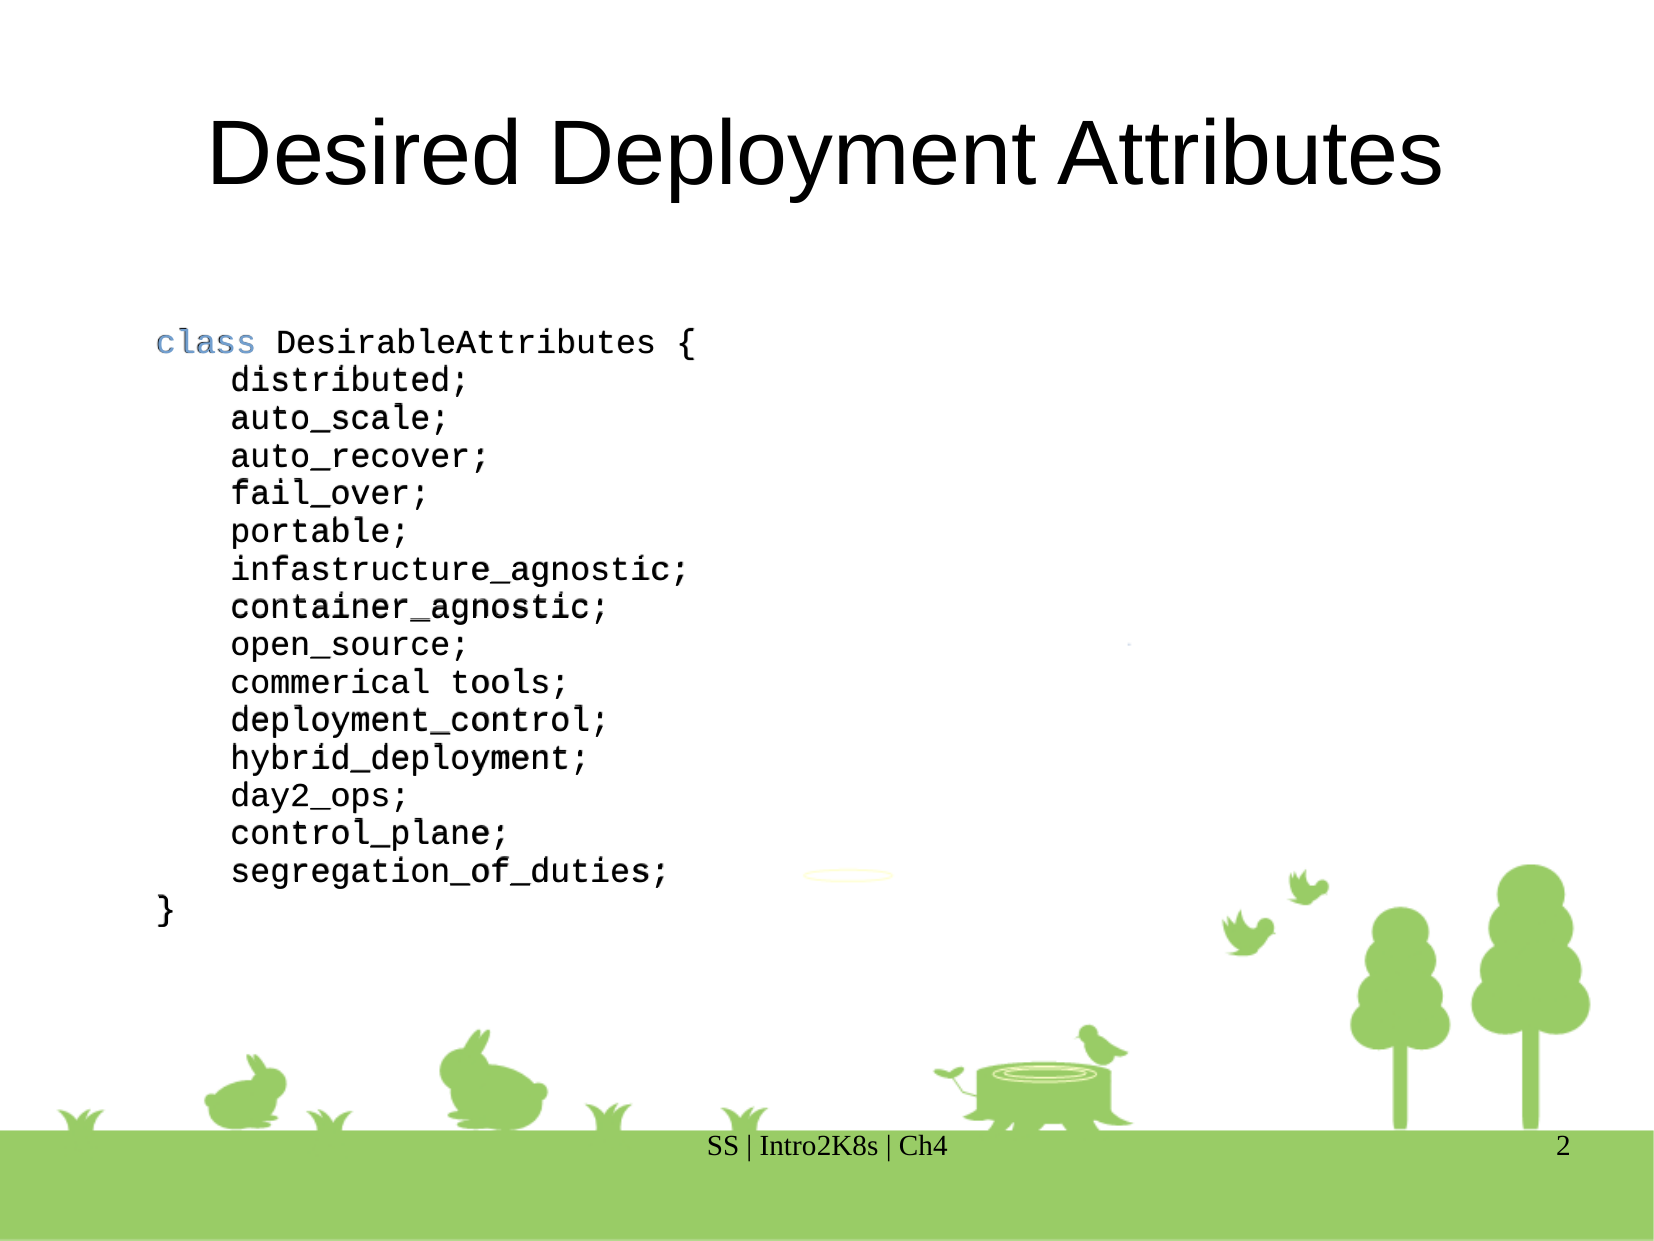

# Desired Deployment Attributes
class DesirableAttributes {
	distributed;
	auto_scale;
	auto_recover;
	fail_over;
	portable;
	infastructure_agnostic;
	container_agnostic;
	open_source;
	commerical tools;
	deployment_control;
	hybrid_deployment;
	day2_ops;
	control_plane;
	segregation_of_duties;
}
SS | Intro2K8s | Ch4
2